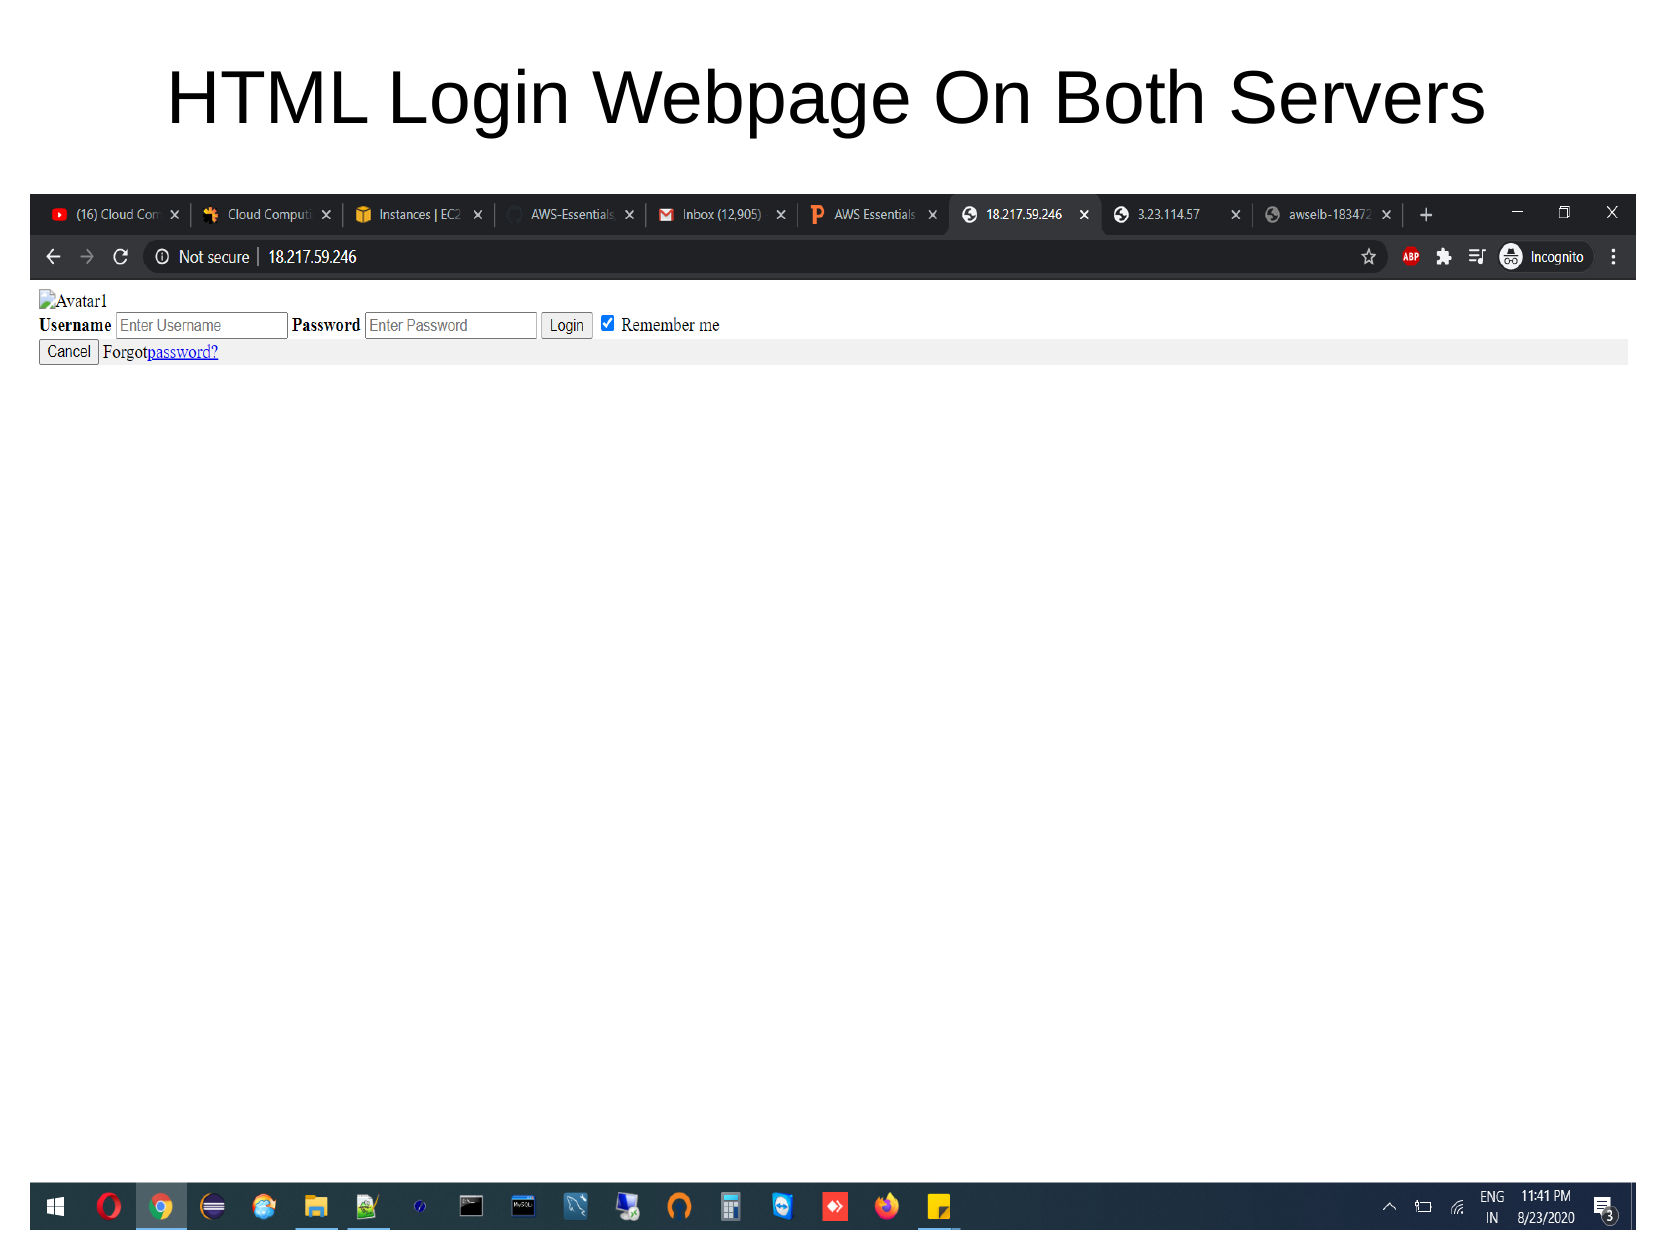

# HTML Login Webpage On Both Servers